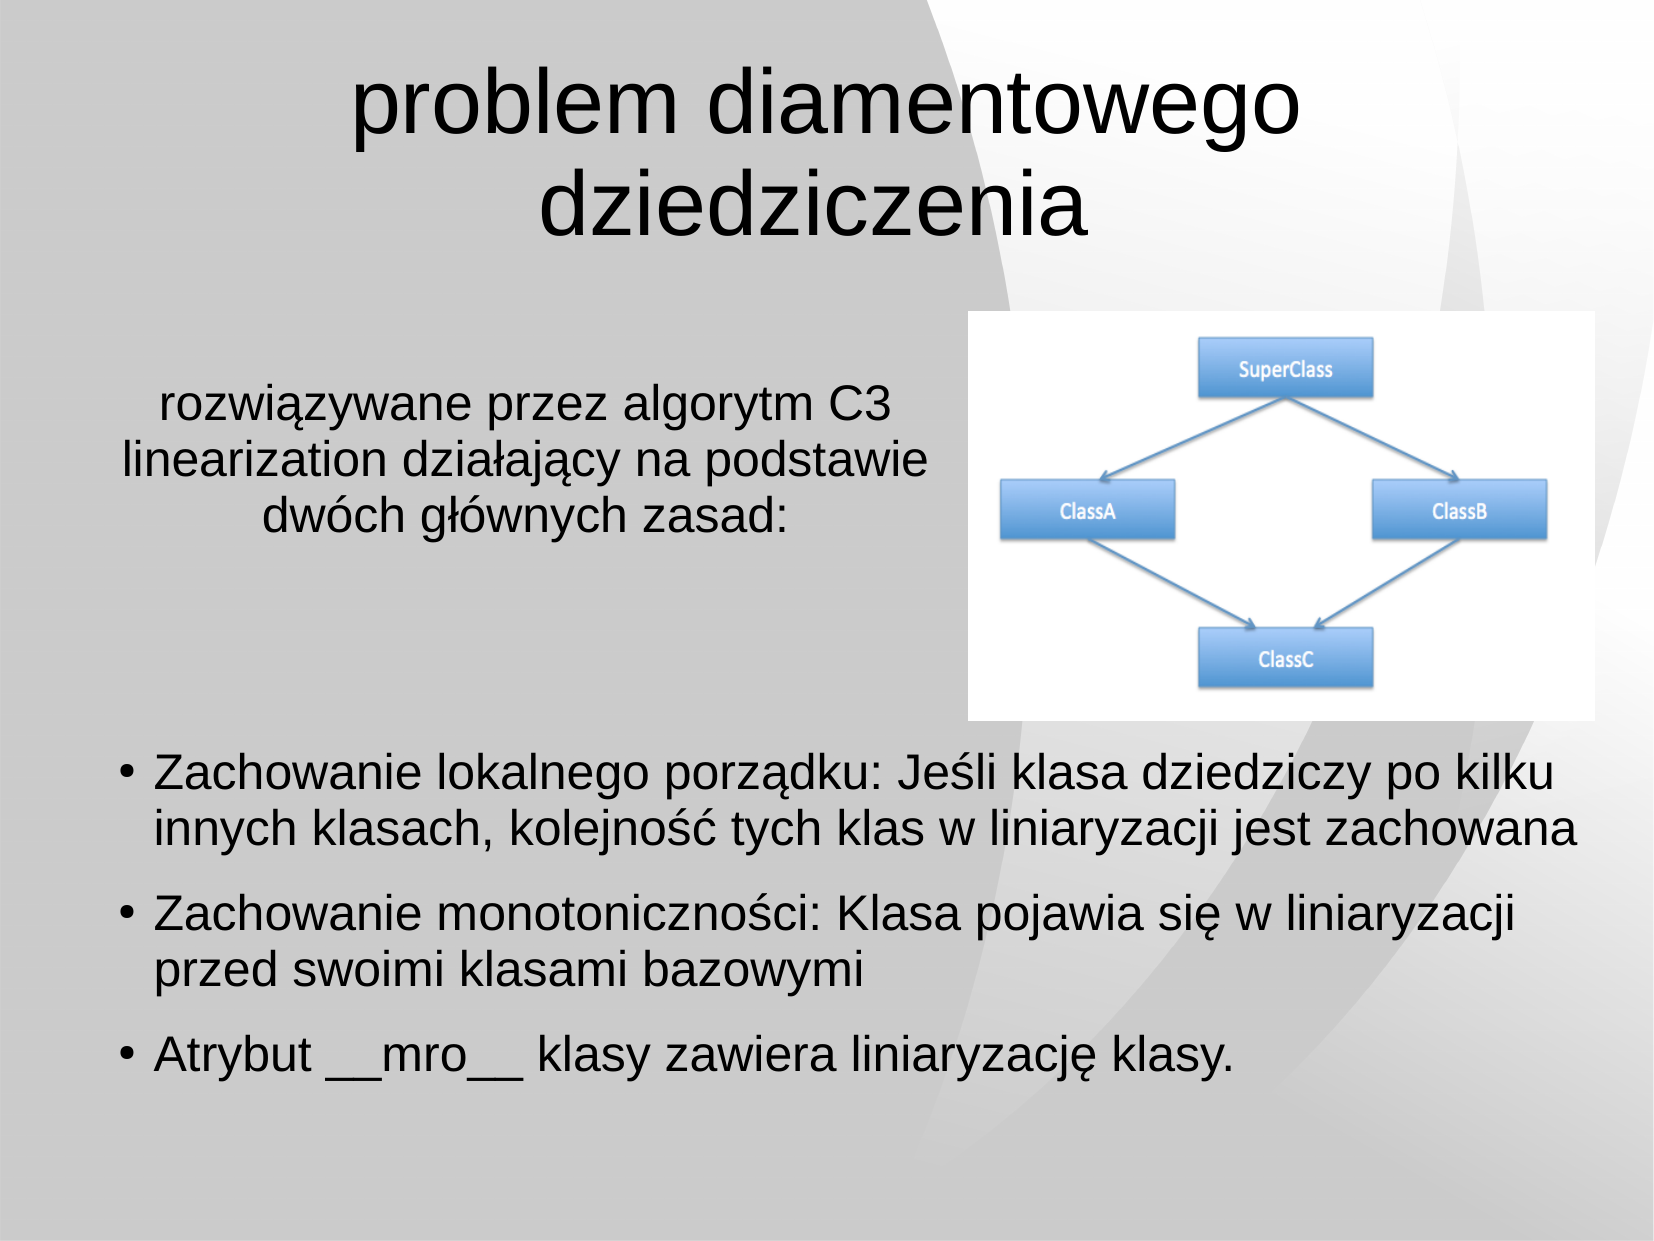

# problem diamentowego dziedziczenia
rozwiązywane przez algorytm C3 linearization działający na podstawie dwóch głównych zasad:
Zachowanie lokalnego porządku: Jeśli klasa dziedziczy po kilku innych klasach, kolejność tych klas w liniaryzacji jest zachowana
Zachowanie monotoniczności: Klasa pojawia się w liniaryzacji przed swoimi klasami bazowymi
Atrybut __mro__ klasy zawiera liniaryzację klasy.